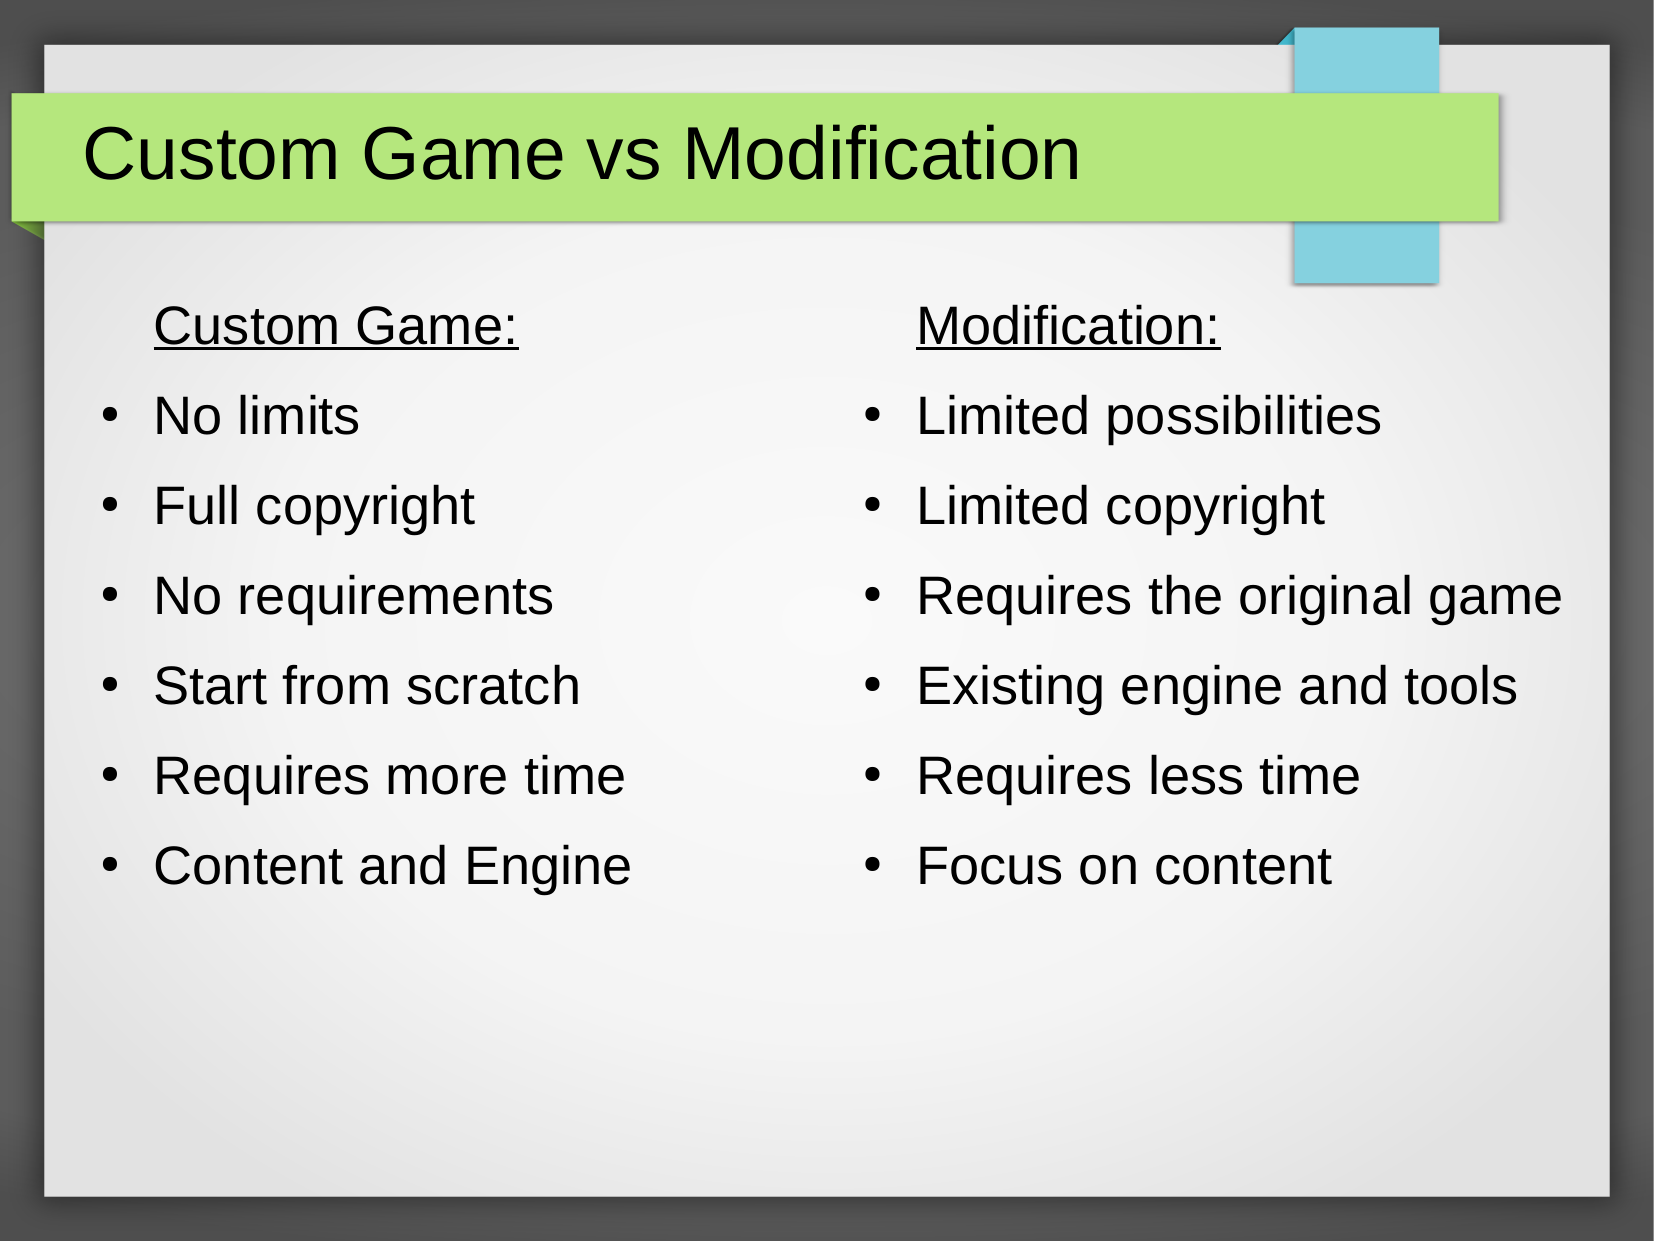

# Custom Game vs Modification
Custom Game:
No limits
Full copyright
No requirements
Start from scratch
Requires more time
Content and Engine
Modification:
Limited possibilities
Limited copyright
Requires the original game
Existing engine and tools
Requires less time
Focus on content